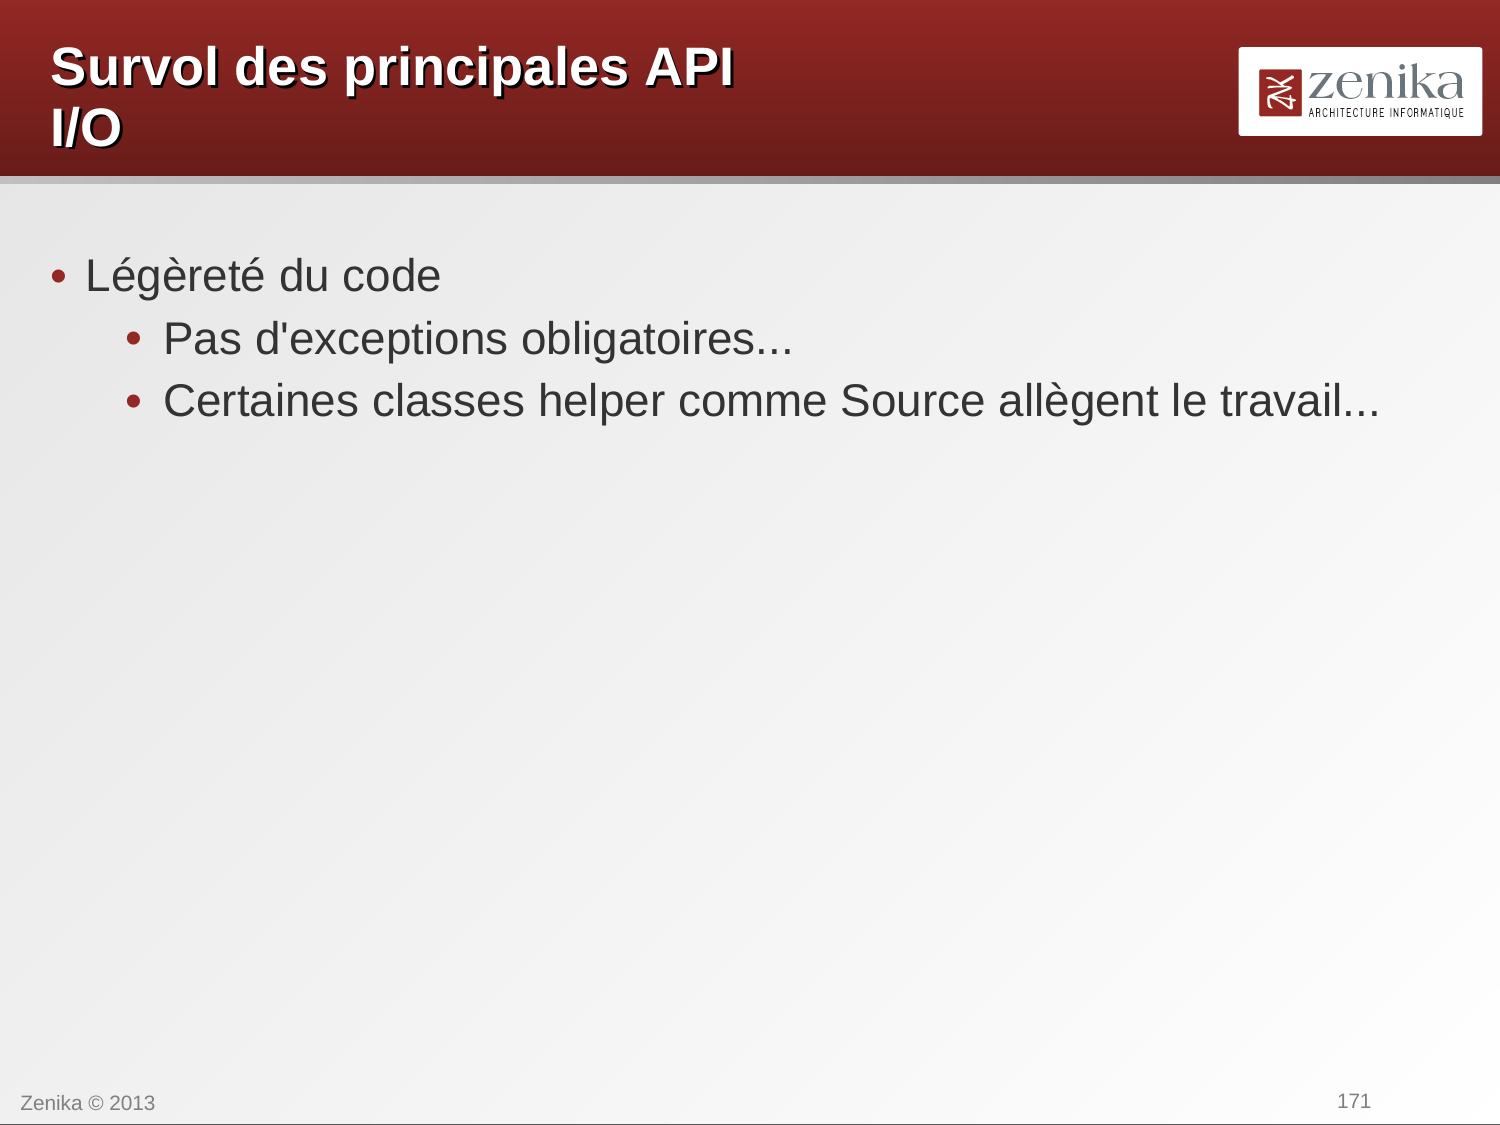

# Survol des principales API I/O
Légèreté du code
Pas d'exceptions obligatoires...
Certaines classes helper comme Source allègent le travail...